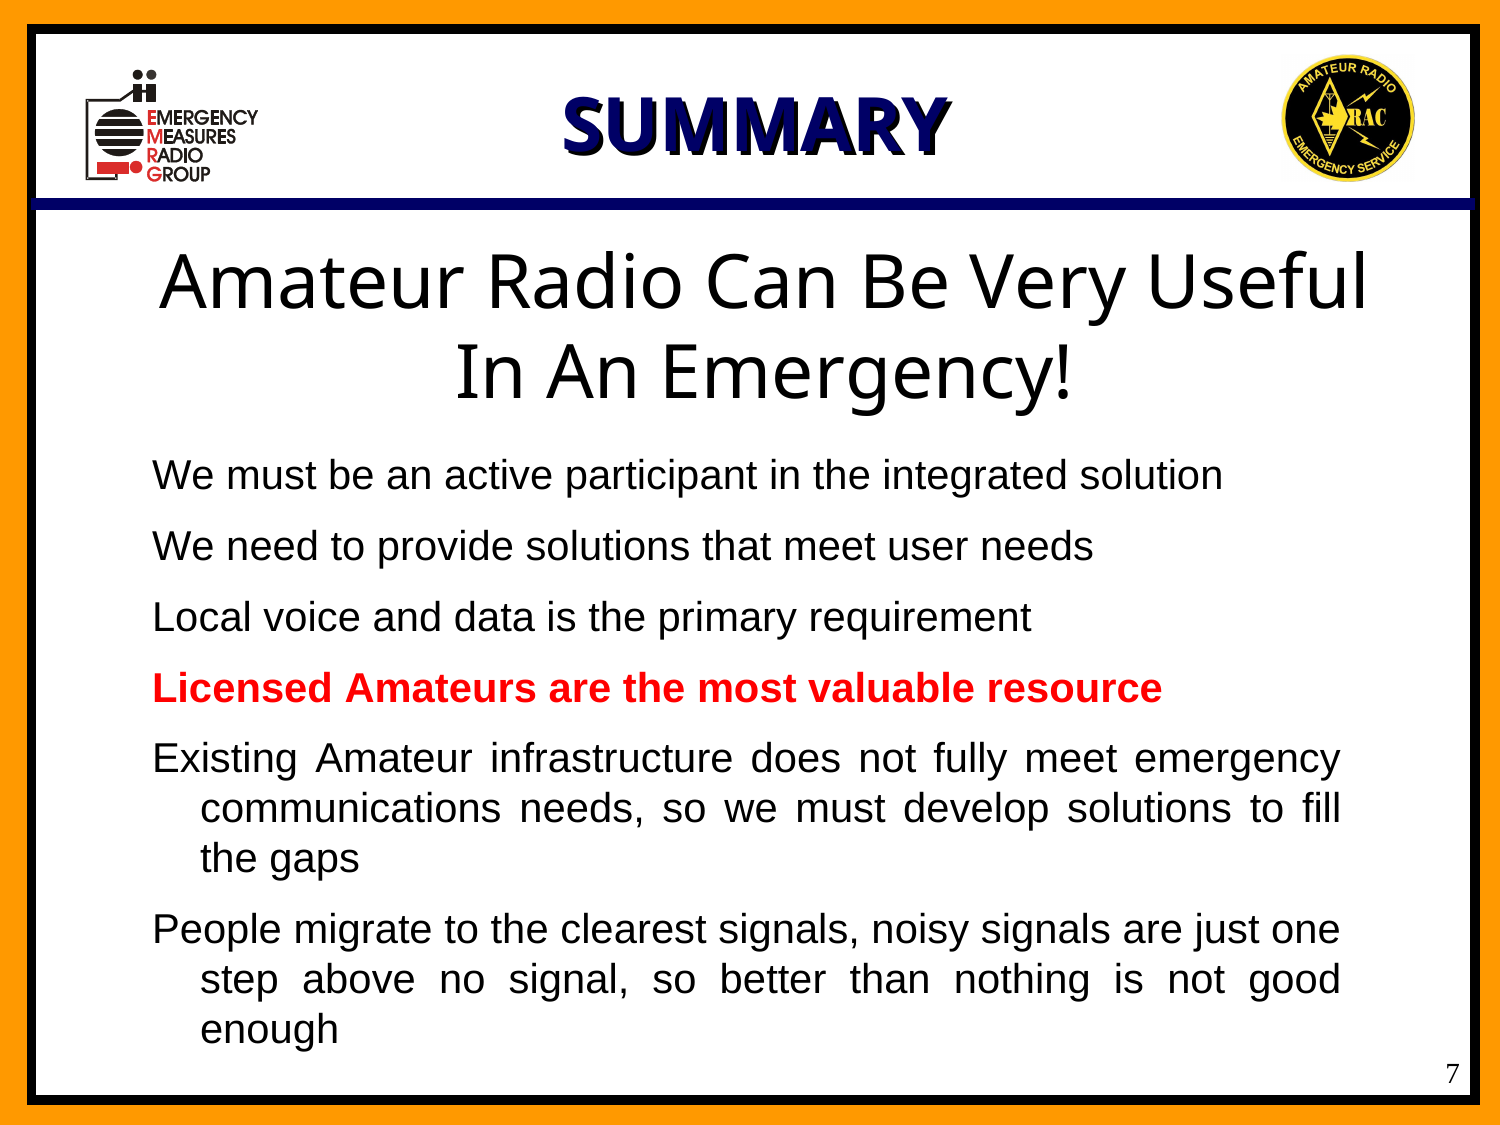

SUMMARY
Amateur Radio Can Be Very Useful In An Emergency!
We must be an active participant in the integrated solution
We need to provide solutions that meet user needs
Local voice and data is the primary requirement
Licensed Amateurs are the most valuable resource
Existing Amateur infrastructure does not fully meet emergency communications needs, so we must develop solutions to fill the gaps
People migrate to the clearest signals, noisy signals are just one step above no signal, so better than nothing is not good enough
7